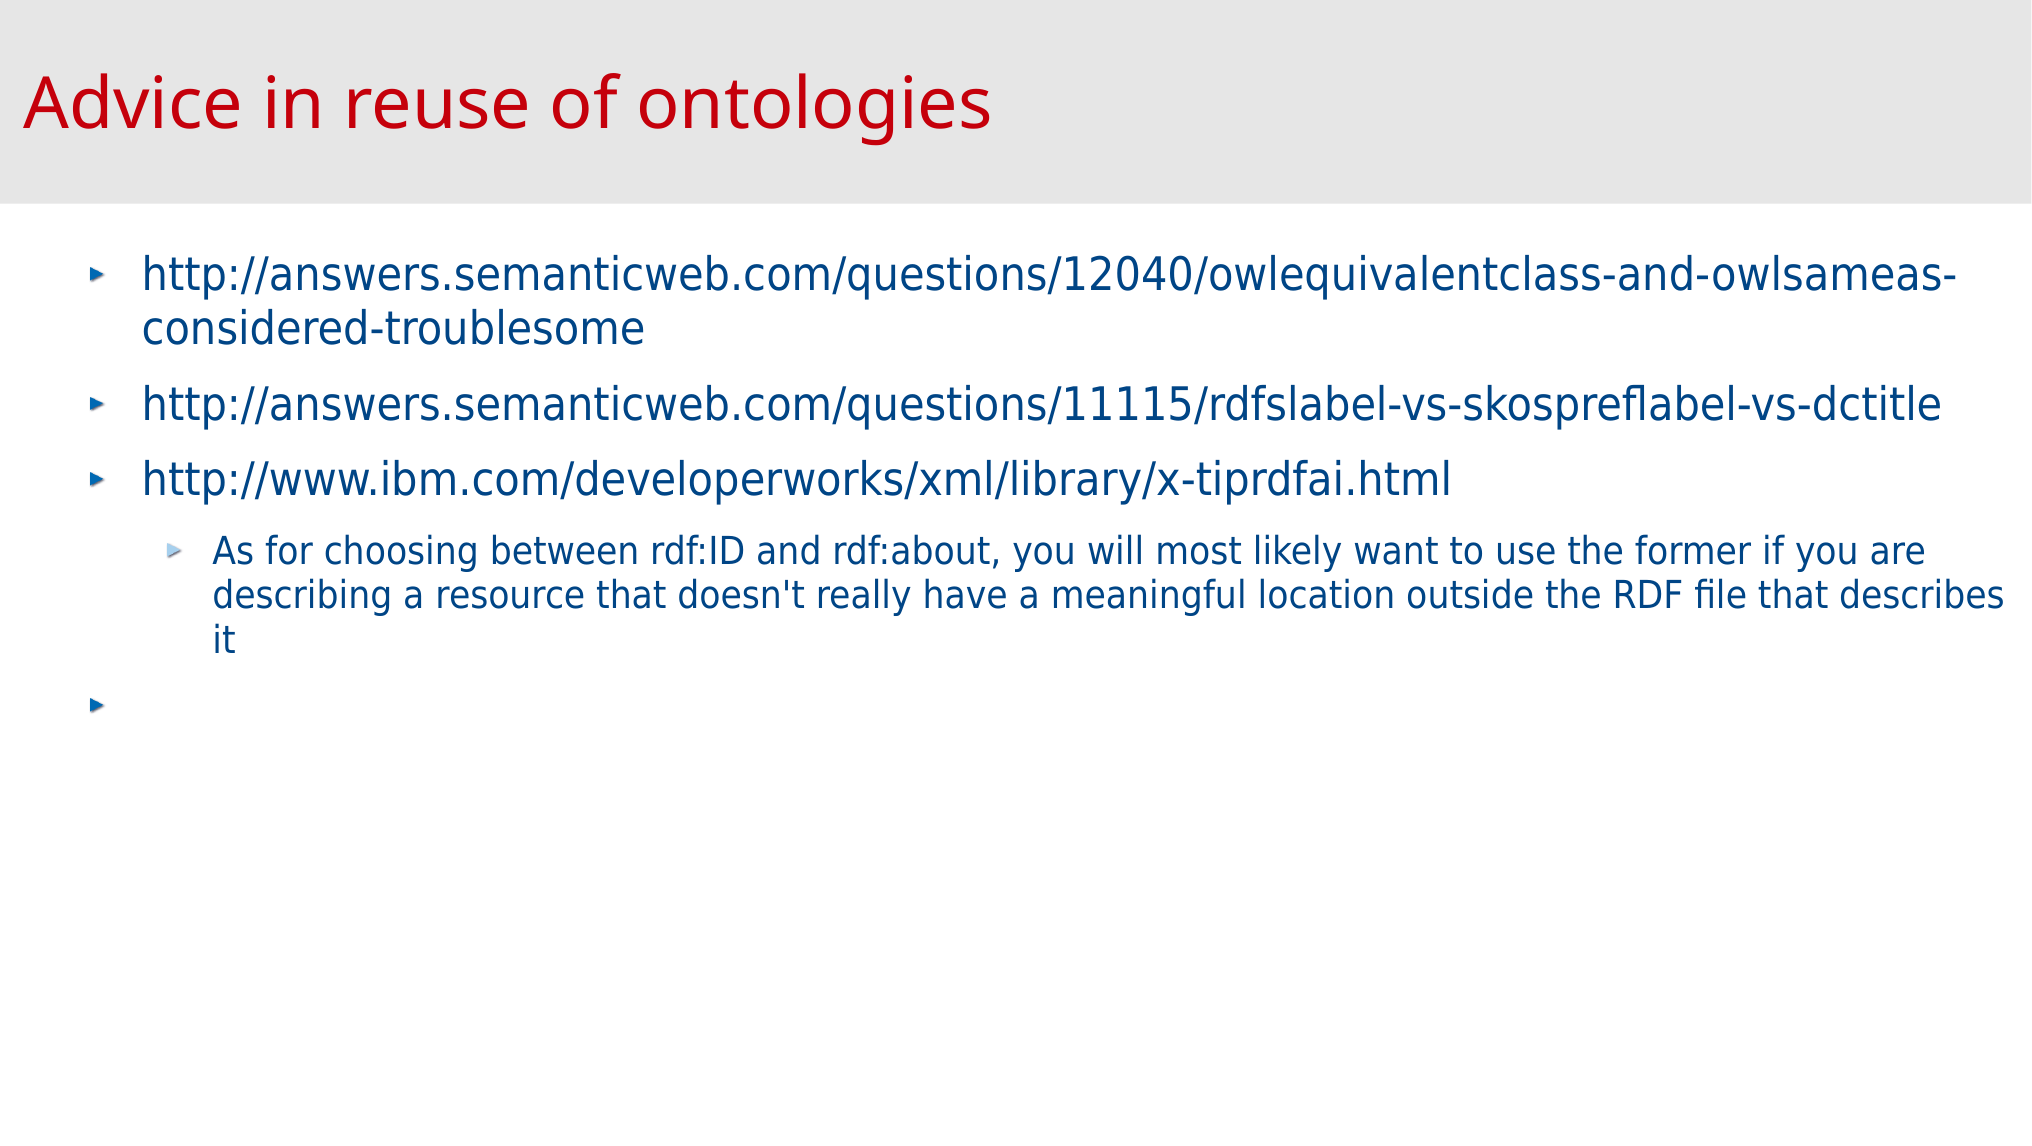

# Advice in reuse of ontologies
http://answers.semanticweb.com/questions/12040/owlequivalentclass-and-owlsameas-considered-troublesome
http://answers.semanticweb.com/questions/11115/rdfslabel-vs-skospreflabel-vs-dctitle
http://www.ibm.com/developerworks/xml/library/x-tiprdfai.html
As for choosing between rdf:ID and rdf:about, you will most likely want to use the former if you are describing a resource that doesn't really have a meaningful location outside the RDF file that describes it